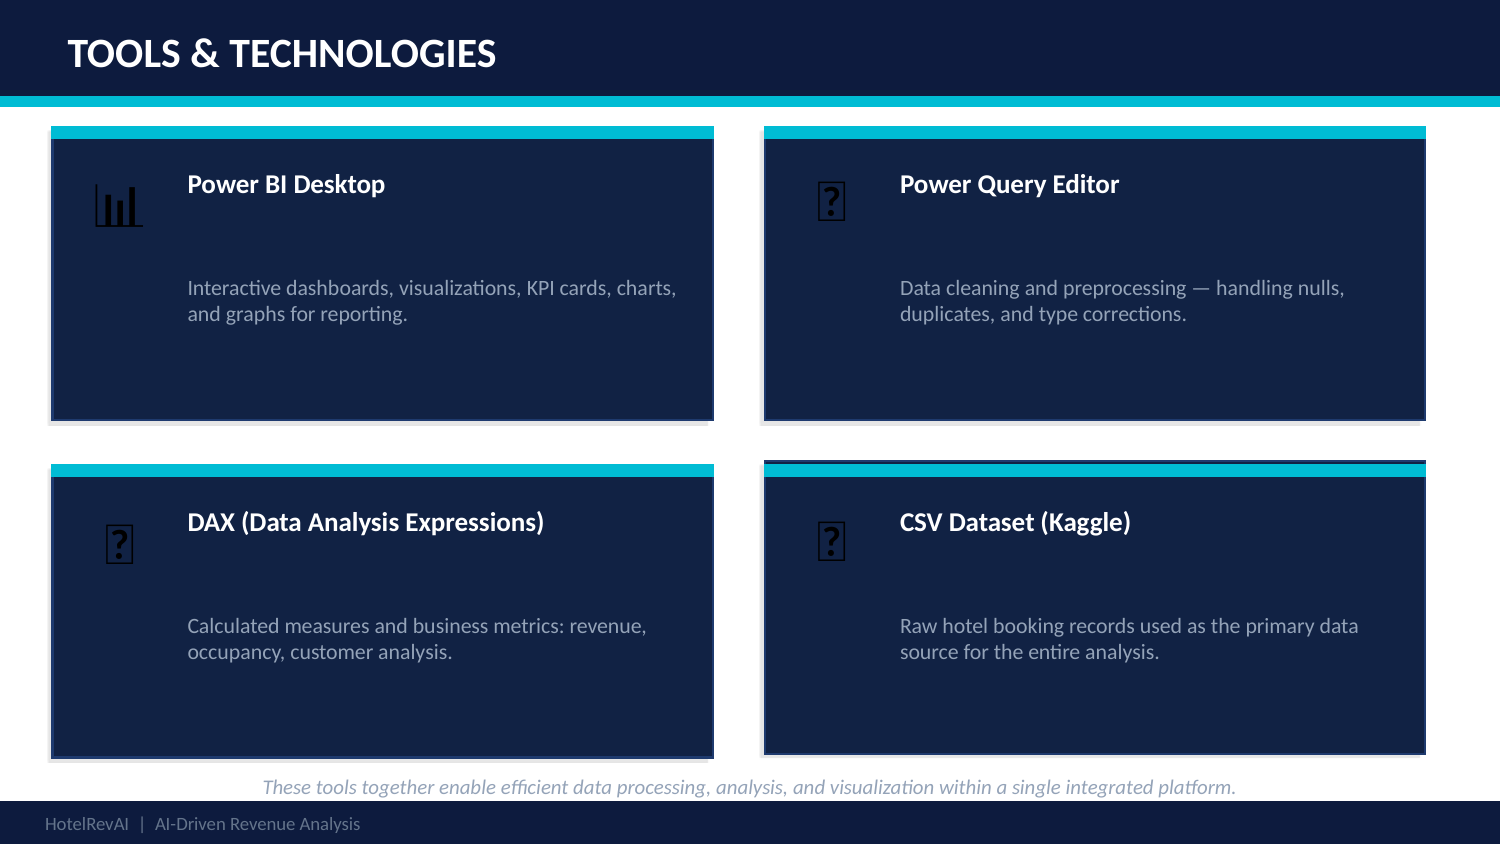

TOOLS & TECHNOLOGIES
🔧
📊
Power BI Desktop
Power Query Editor
Interactive dashboards, visualizations, KPI cards, charts, and graphs for reporting.
Data cleaning and preprocessing — handling nulls, duplicates, and type corrections.
📁
📐
DAX (Data Analysis Expressions)
CSV Dataset (Kaggle)
Calculated measures and business metrics: revenue, occupancy, customer analysis.
Raw hotel booking records used as the primary data source for the entire analysis.
These tools together enable efficient data processing, analysis, and visualization within a single integrated platform.
HotelRevAI | AI-Driven Revenue Analysis